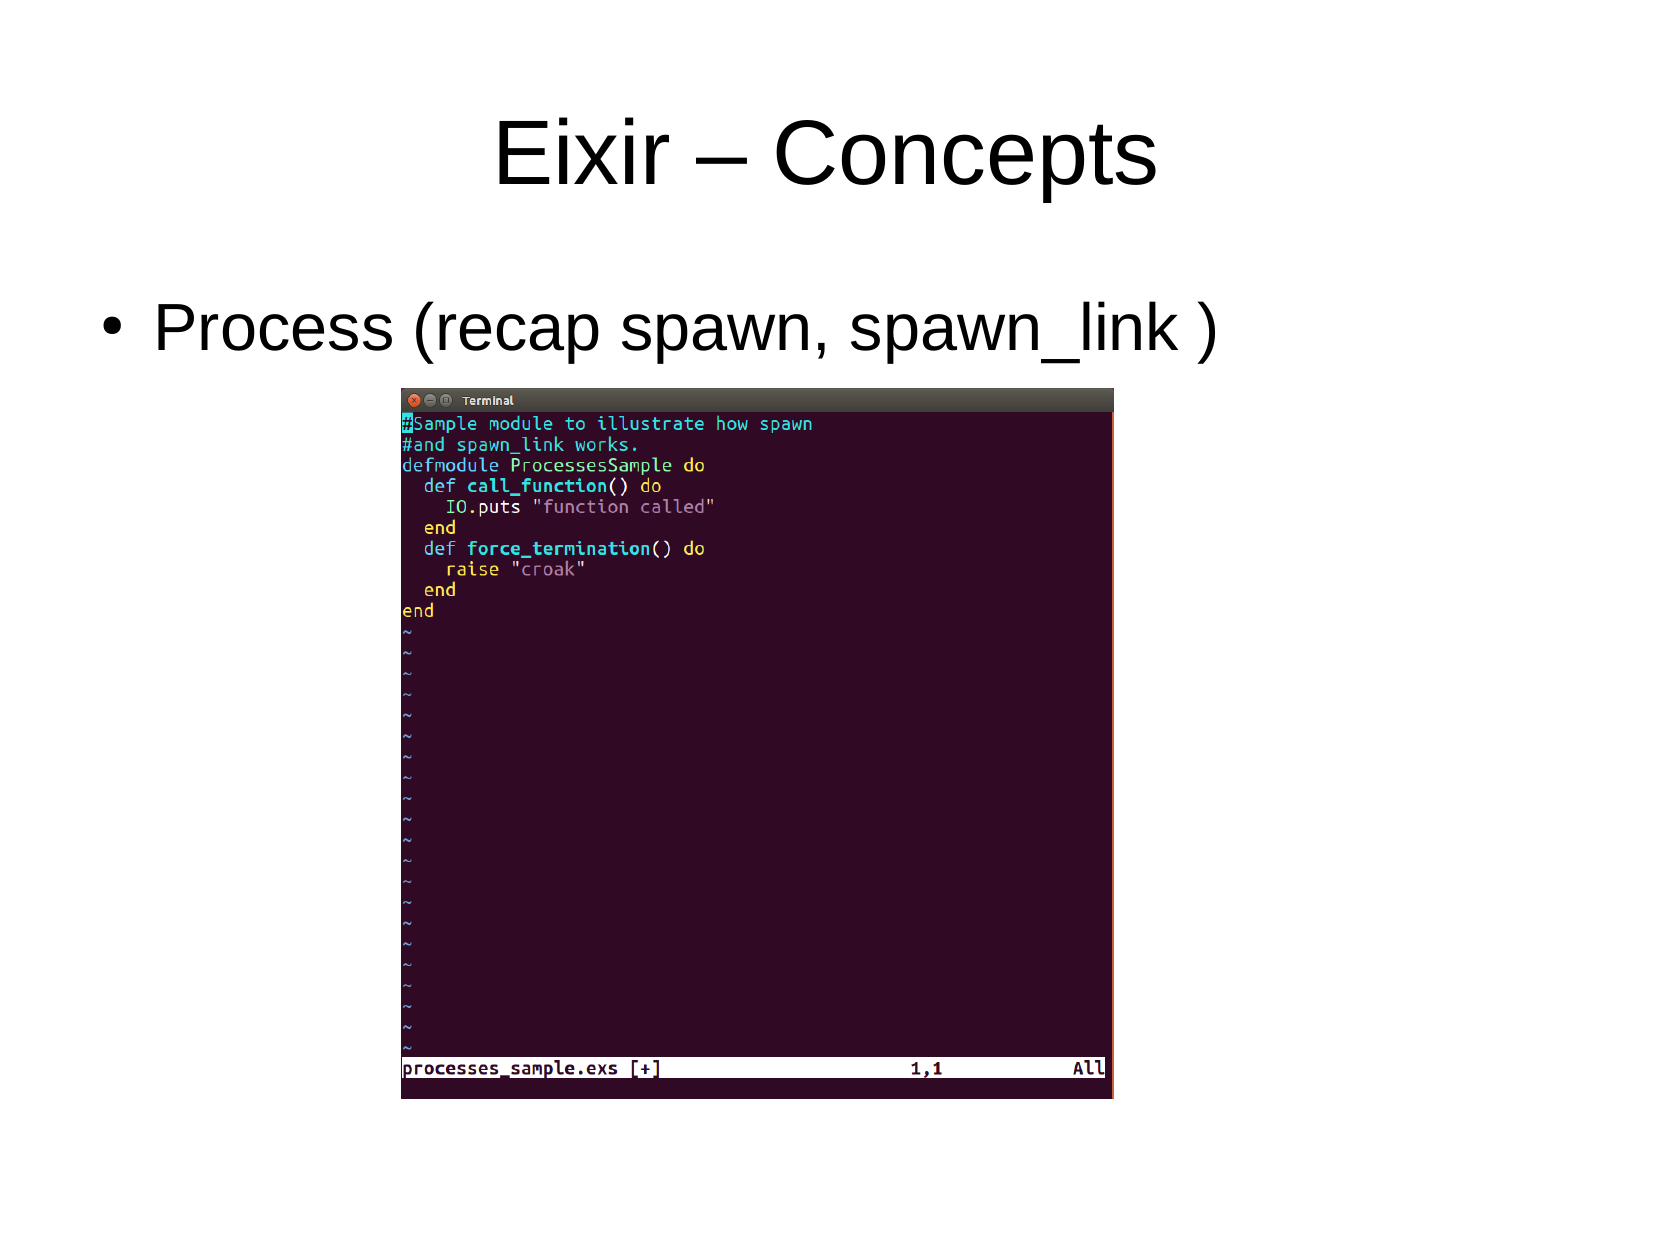

# Eixir – Concepts
Process (recap spawn, spawn_link )